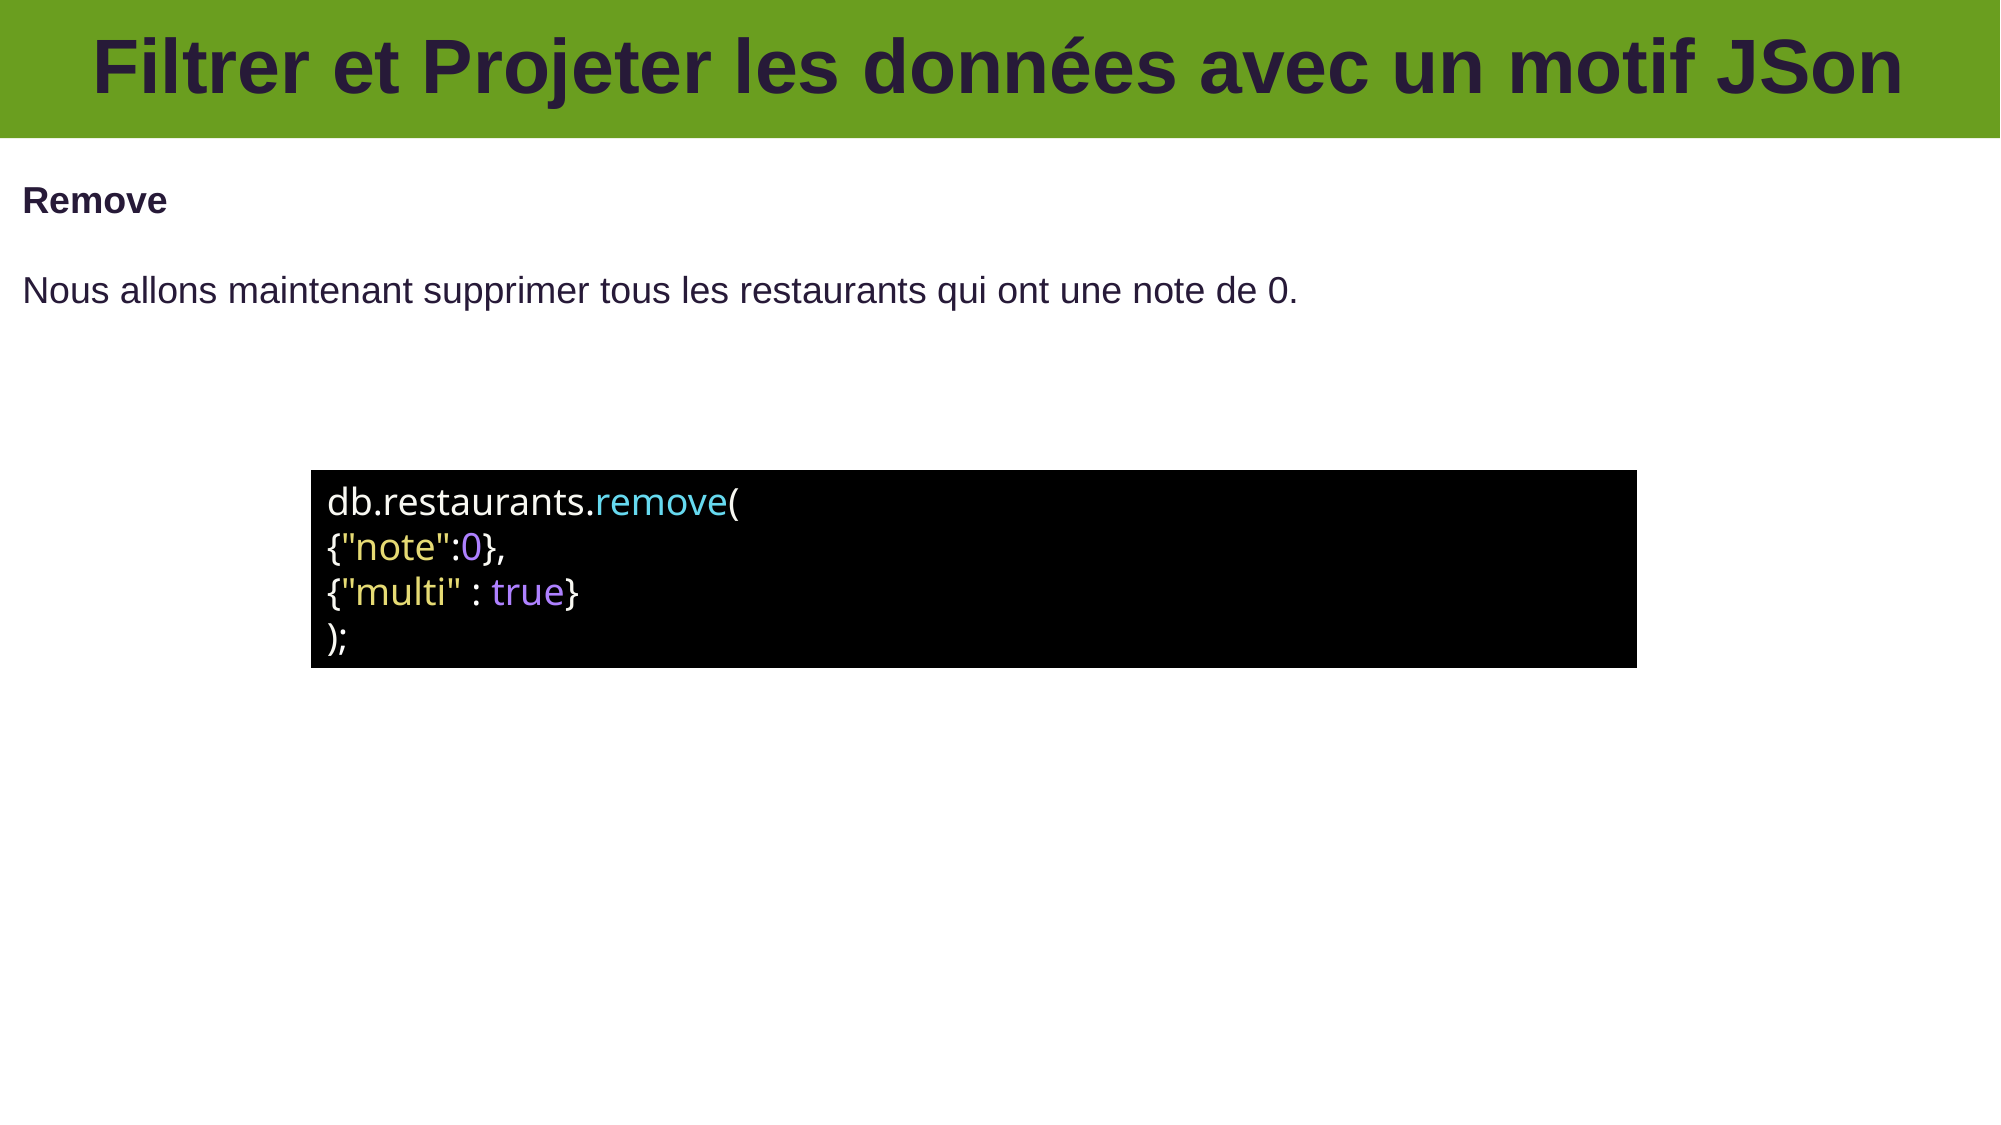

Filtrer et Projeter les données avec un motif JSon
Remove
Nous allons maintenant supprimer tous les restaurants qui ont une note de 0.
db.restaurants.remove(
{"note":0},
{"multi" : true}
);